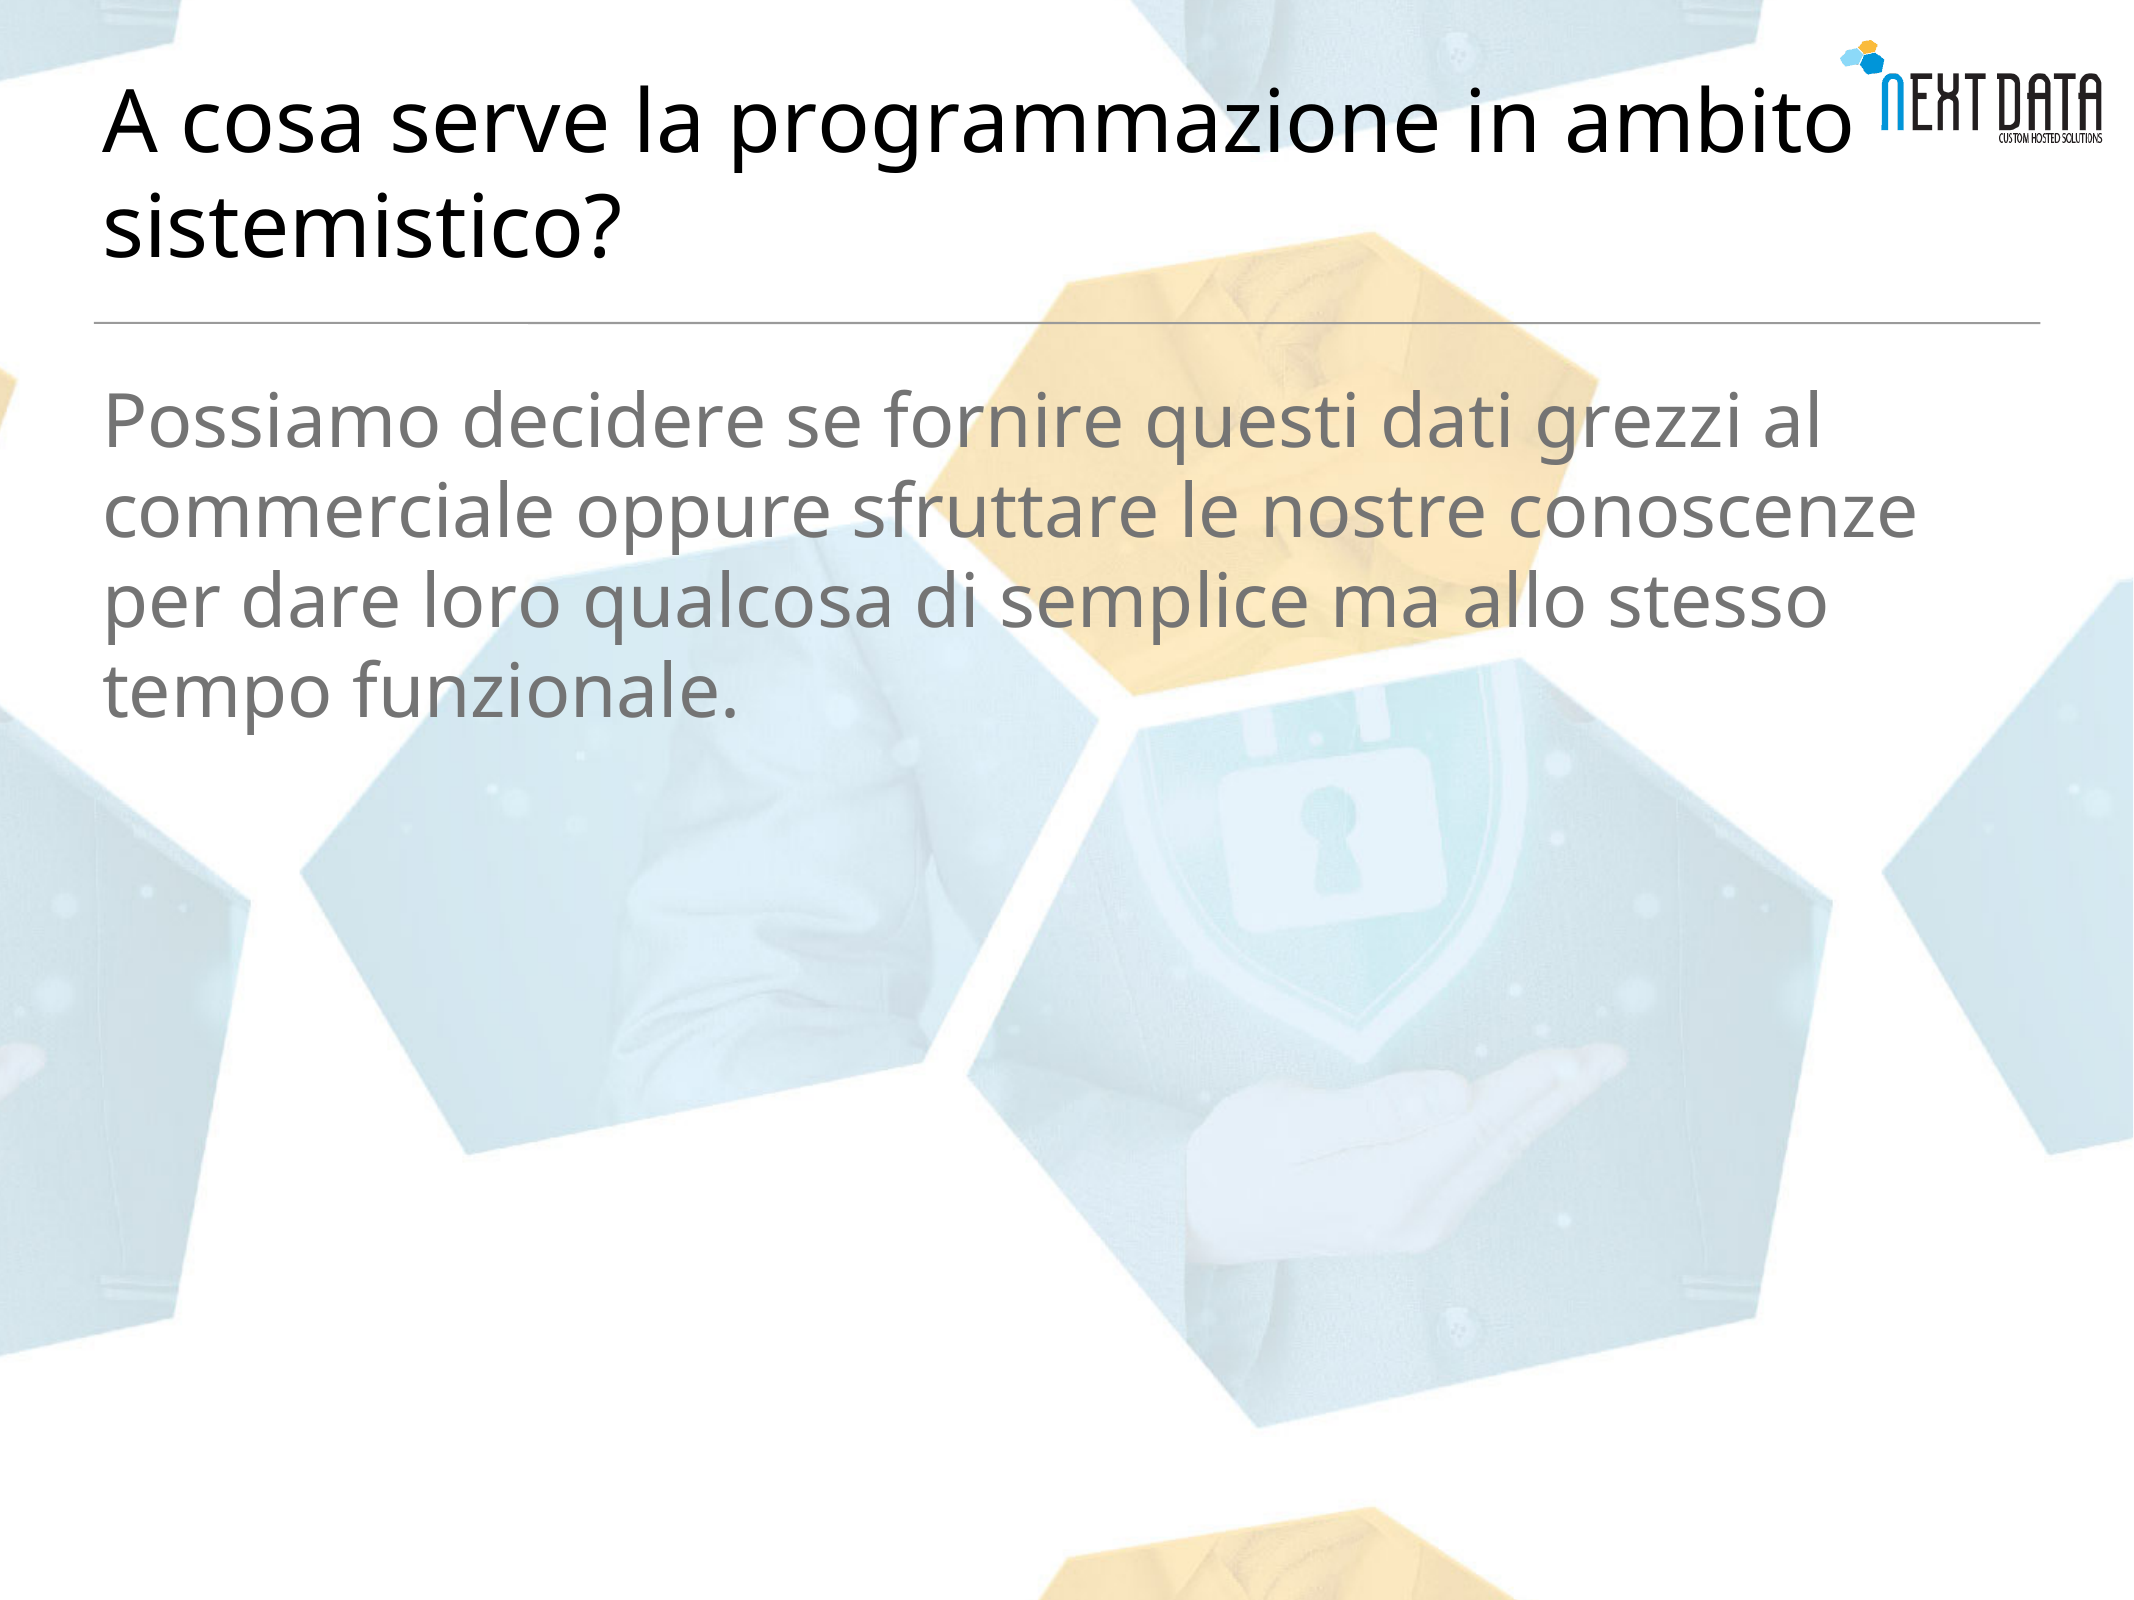

A cosa serve la programmazione in ambito sistemistico?
Possiamo decidere se fornire questi dati grezzi al commerciale oppure sfruttare le nostre conoscenze per dare loro qualcosa di semplice ma allo stesso tempo funzionale.